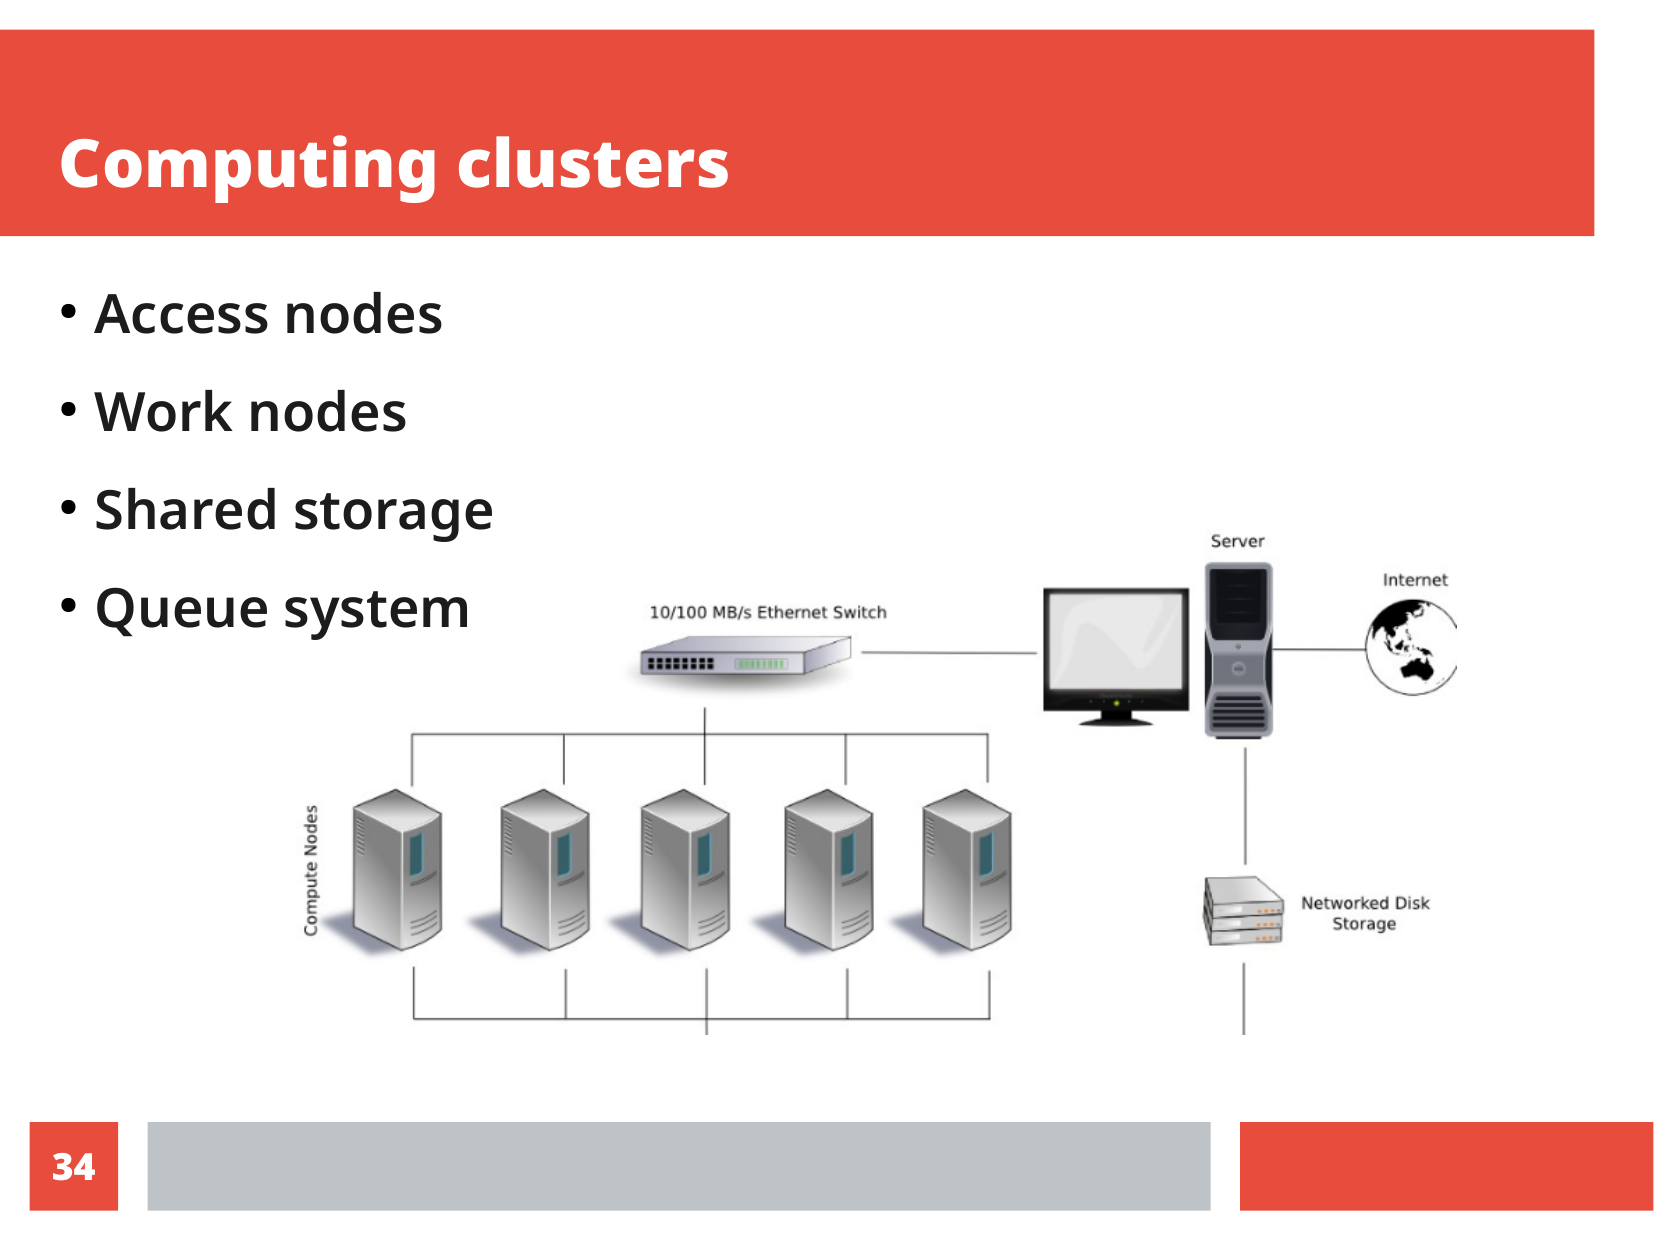

# Computing clusters
Access nodes
Work nodes
Shared storage
Queue system
34